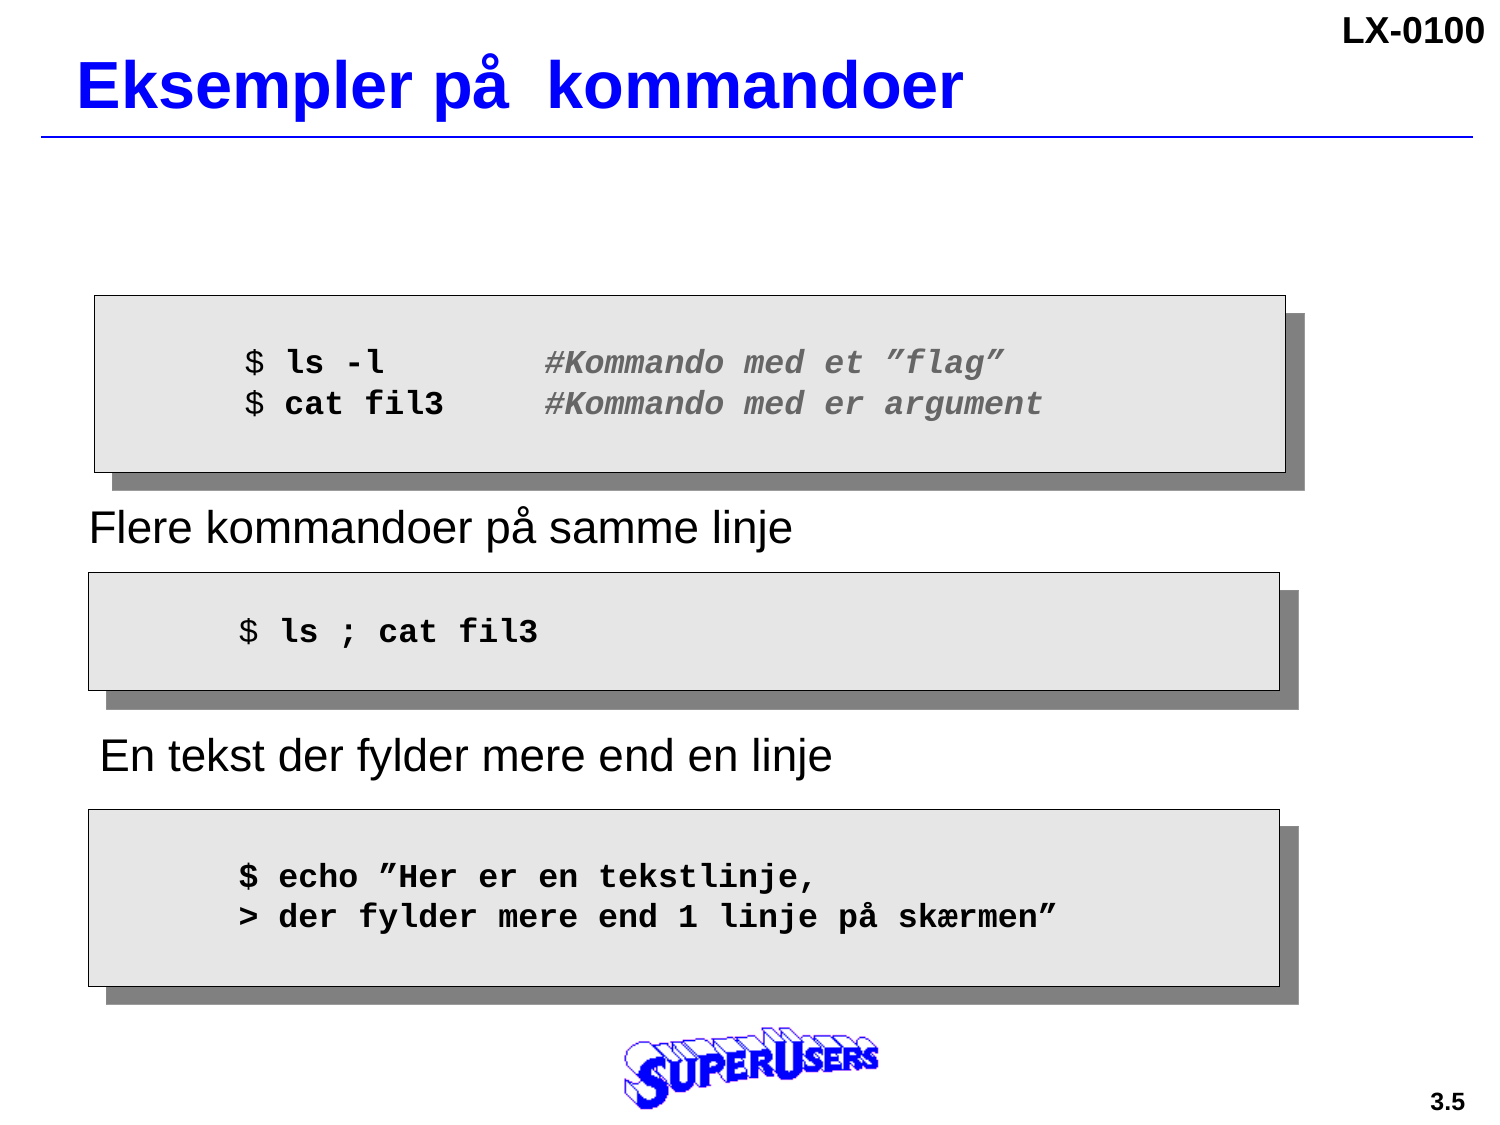

# Eksempler på kommandoer
	$ ls -l 	#Kommando med et ”flag”
	$ cat fil3 	#Kommando med er argument
Flere kommandoer på samme linje
	$ ls ; cat fil3
En tekst der fylder mere end en linje
	$ echo ”Her er en tekstlinje,
	> der fylder mere end 1 linje på skærmen”